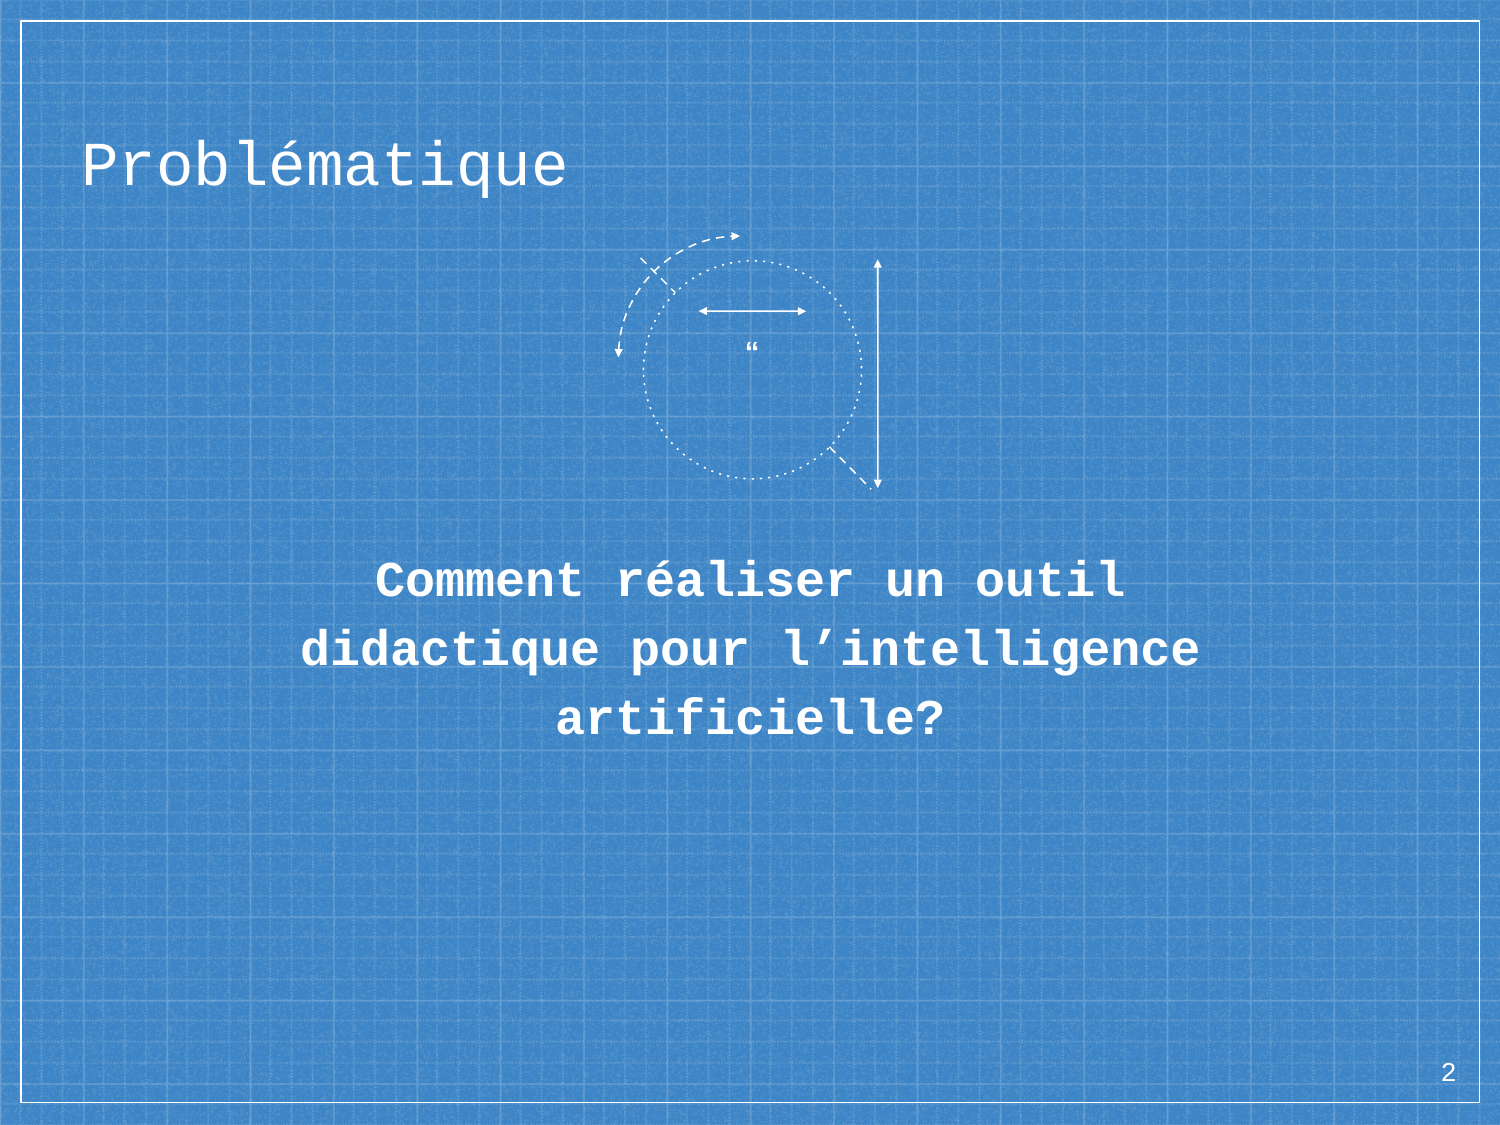

Problématique
# Comment réaliser un outil didactique pour l’intelligence artificielle?